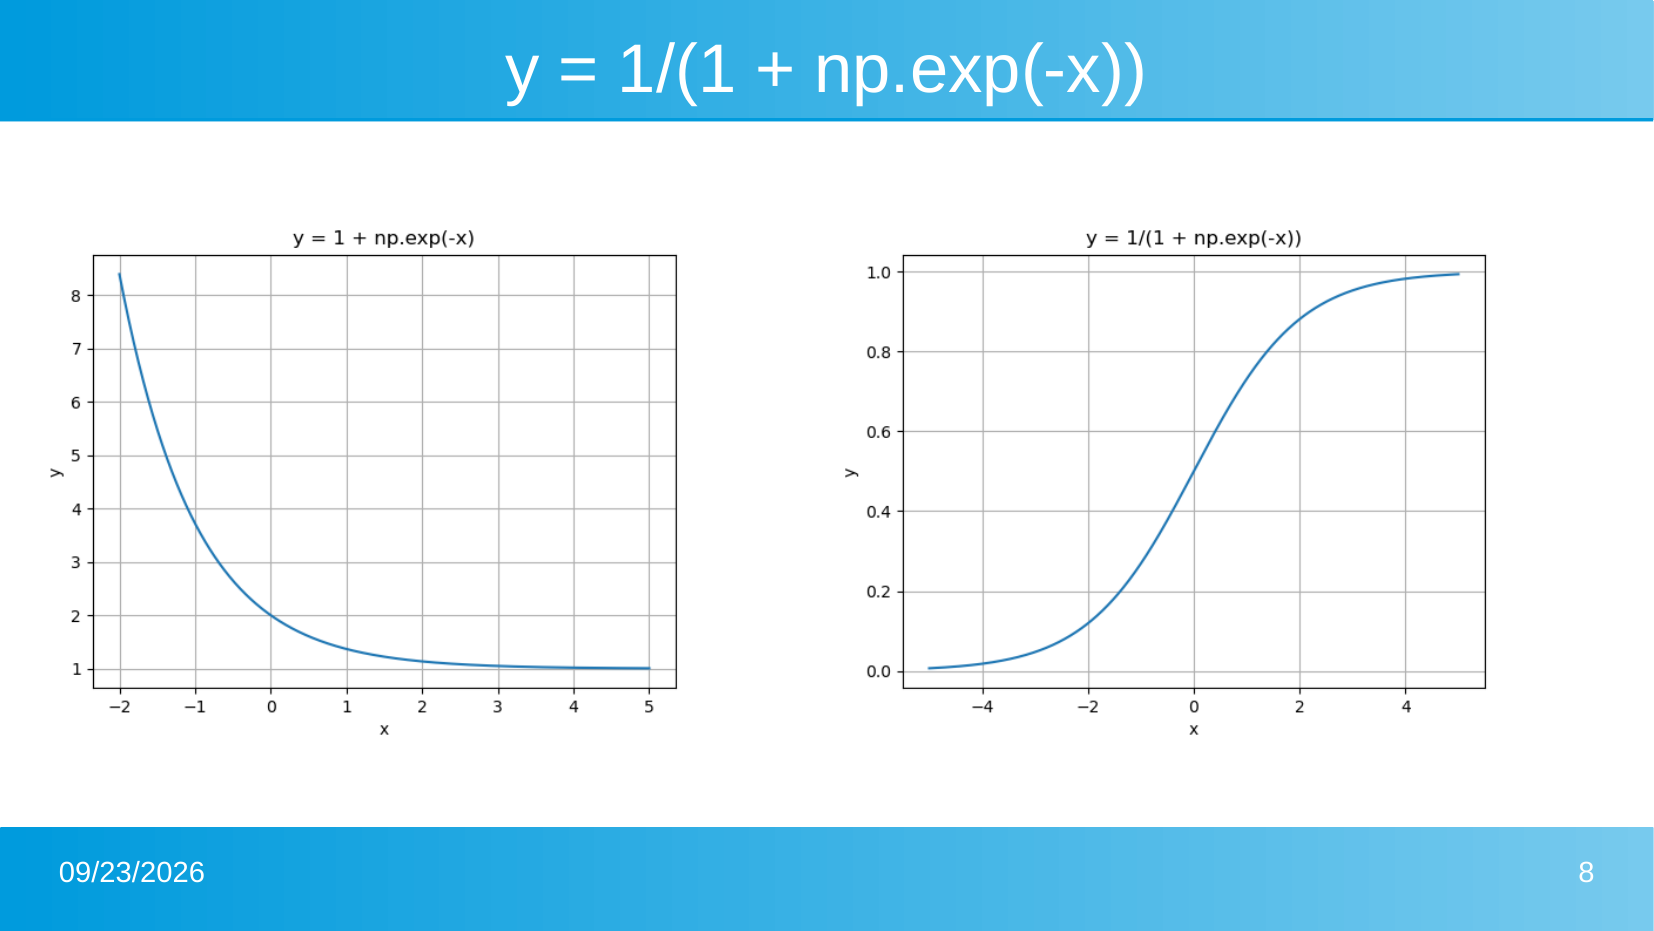

# y = 1/(1 + np.exp(-x))
8